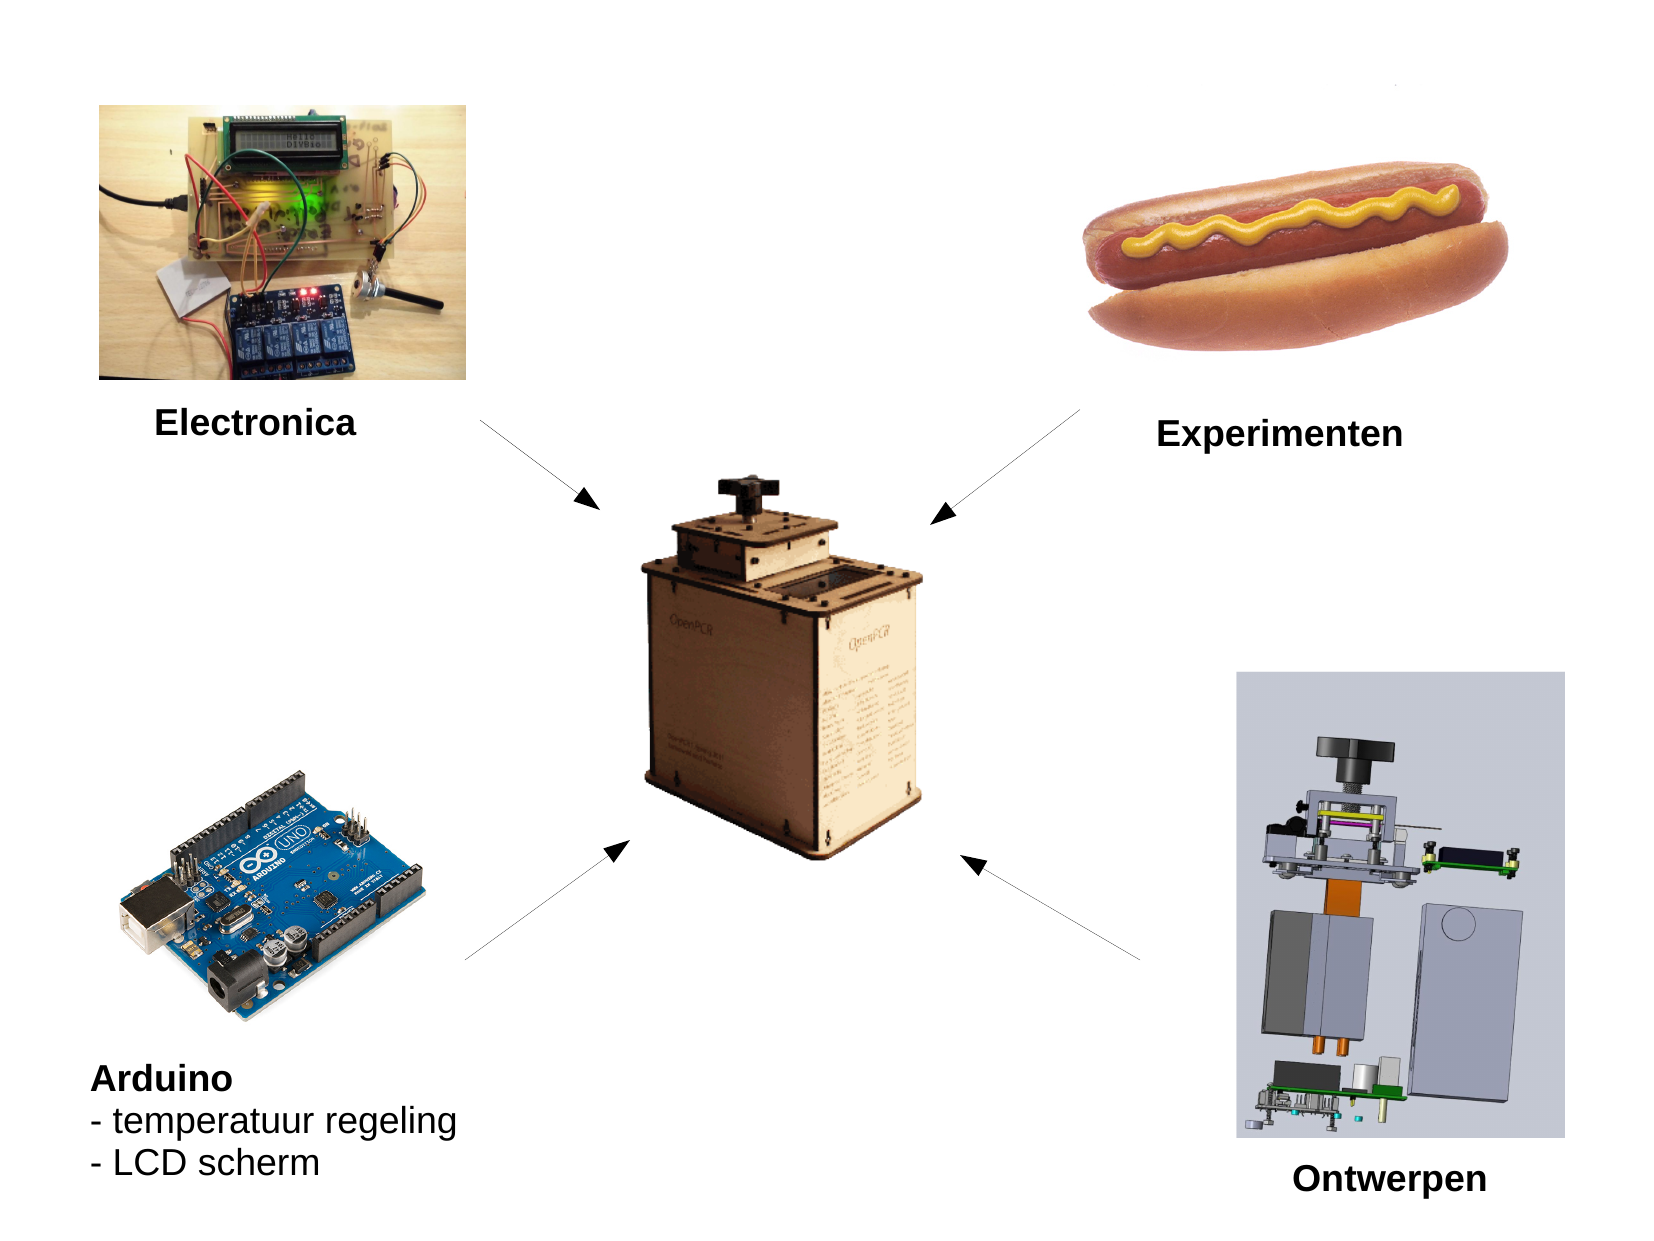

Electronica
Experimenten
Arduino
- temperatuur regeling
- LCD scherm
Ontwerpen